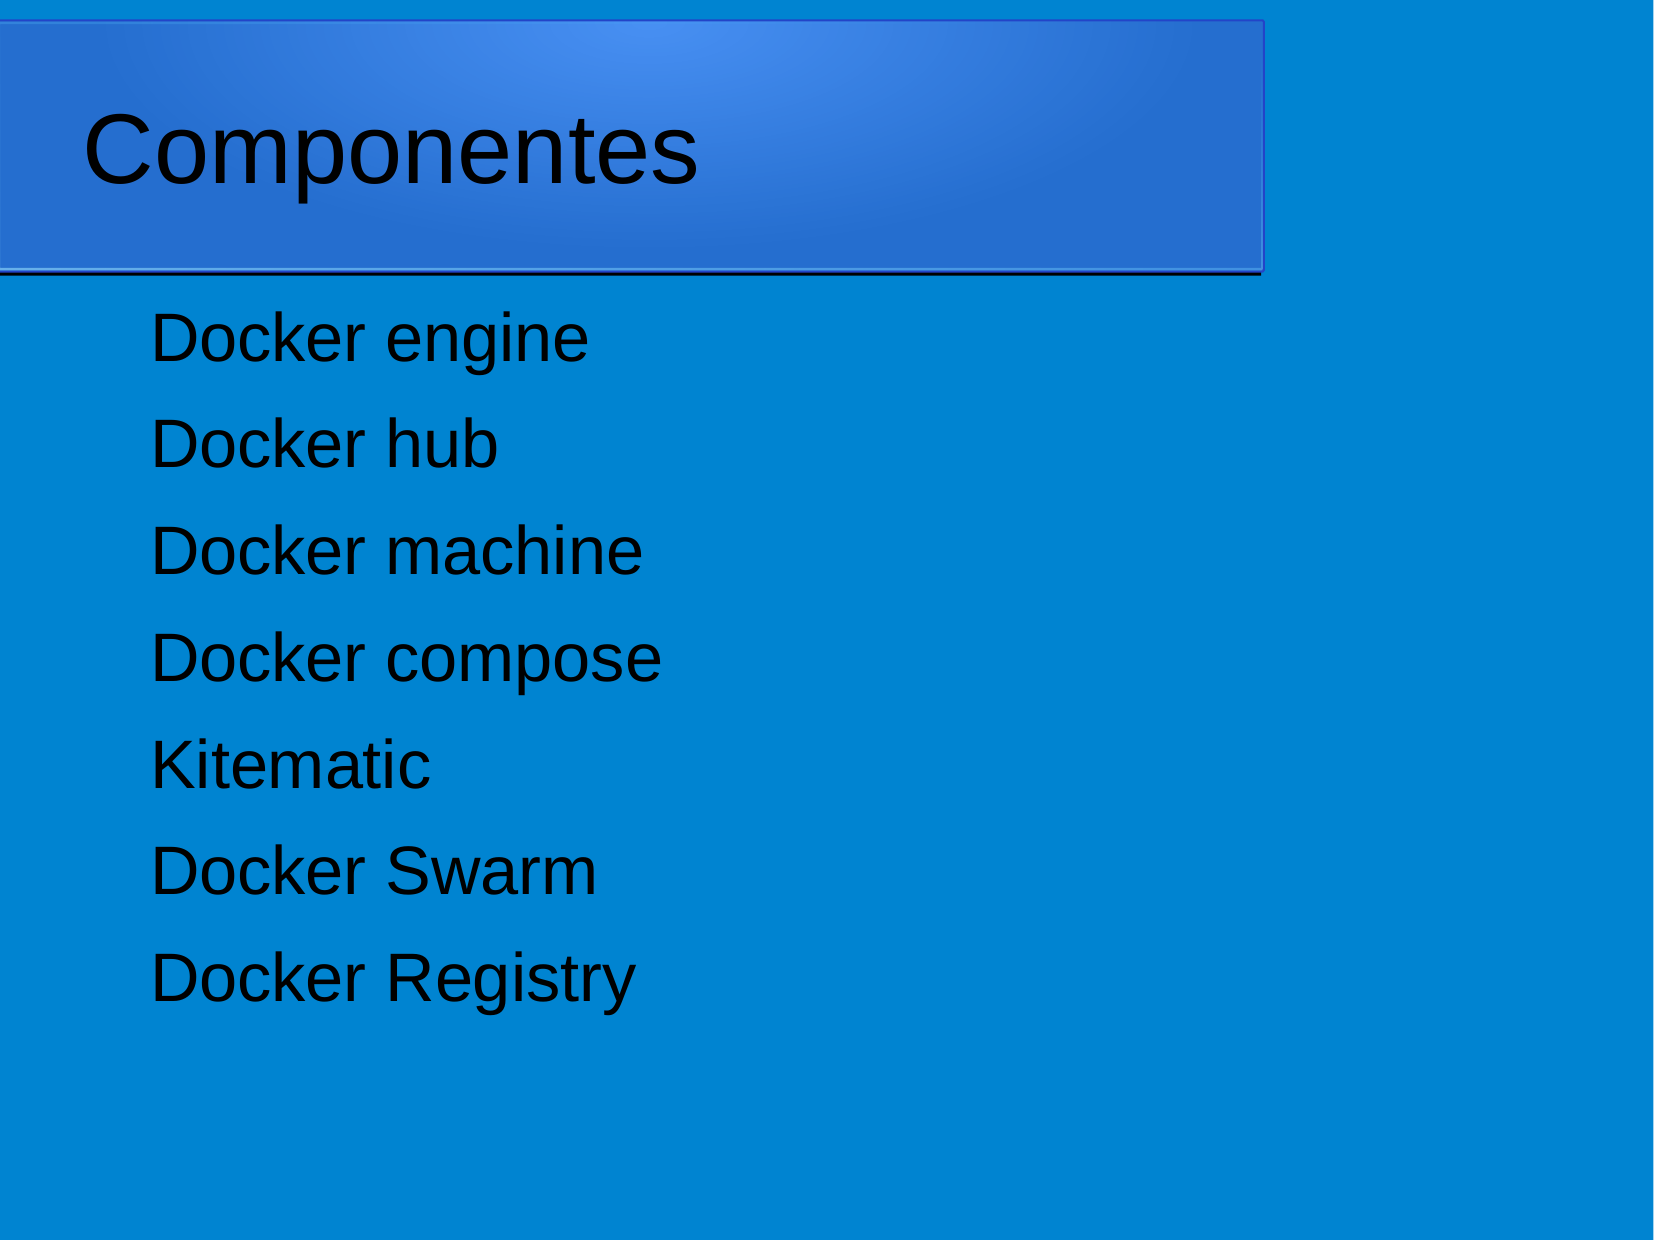

# Componentes
Docker engine
Docker hub
Docker machine
Docker compose
Kitematic
Docker Swarm
Docker Registry